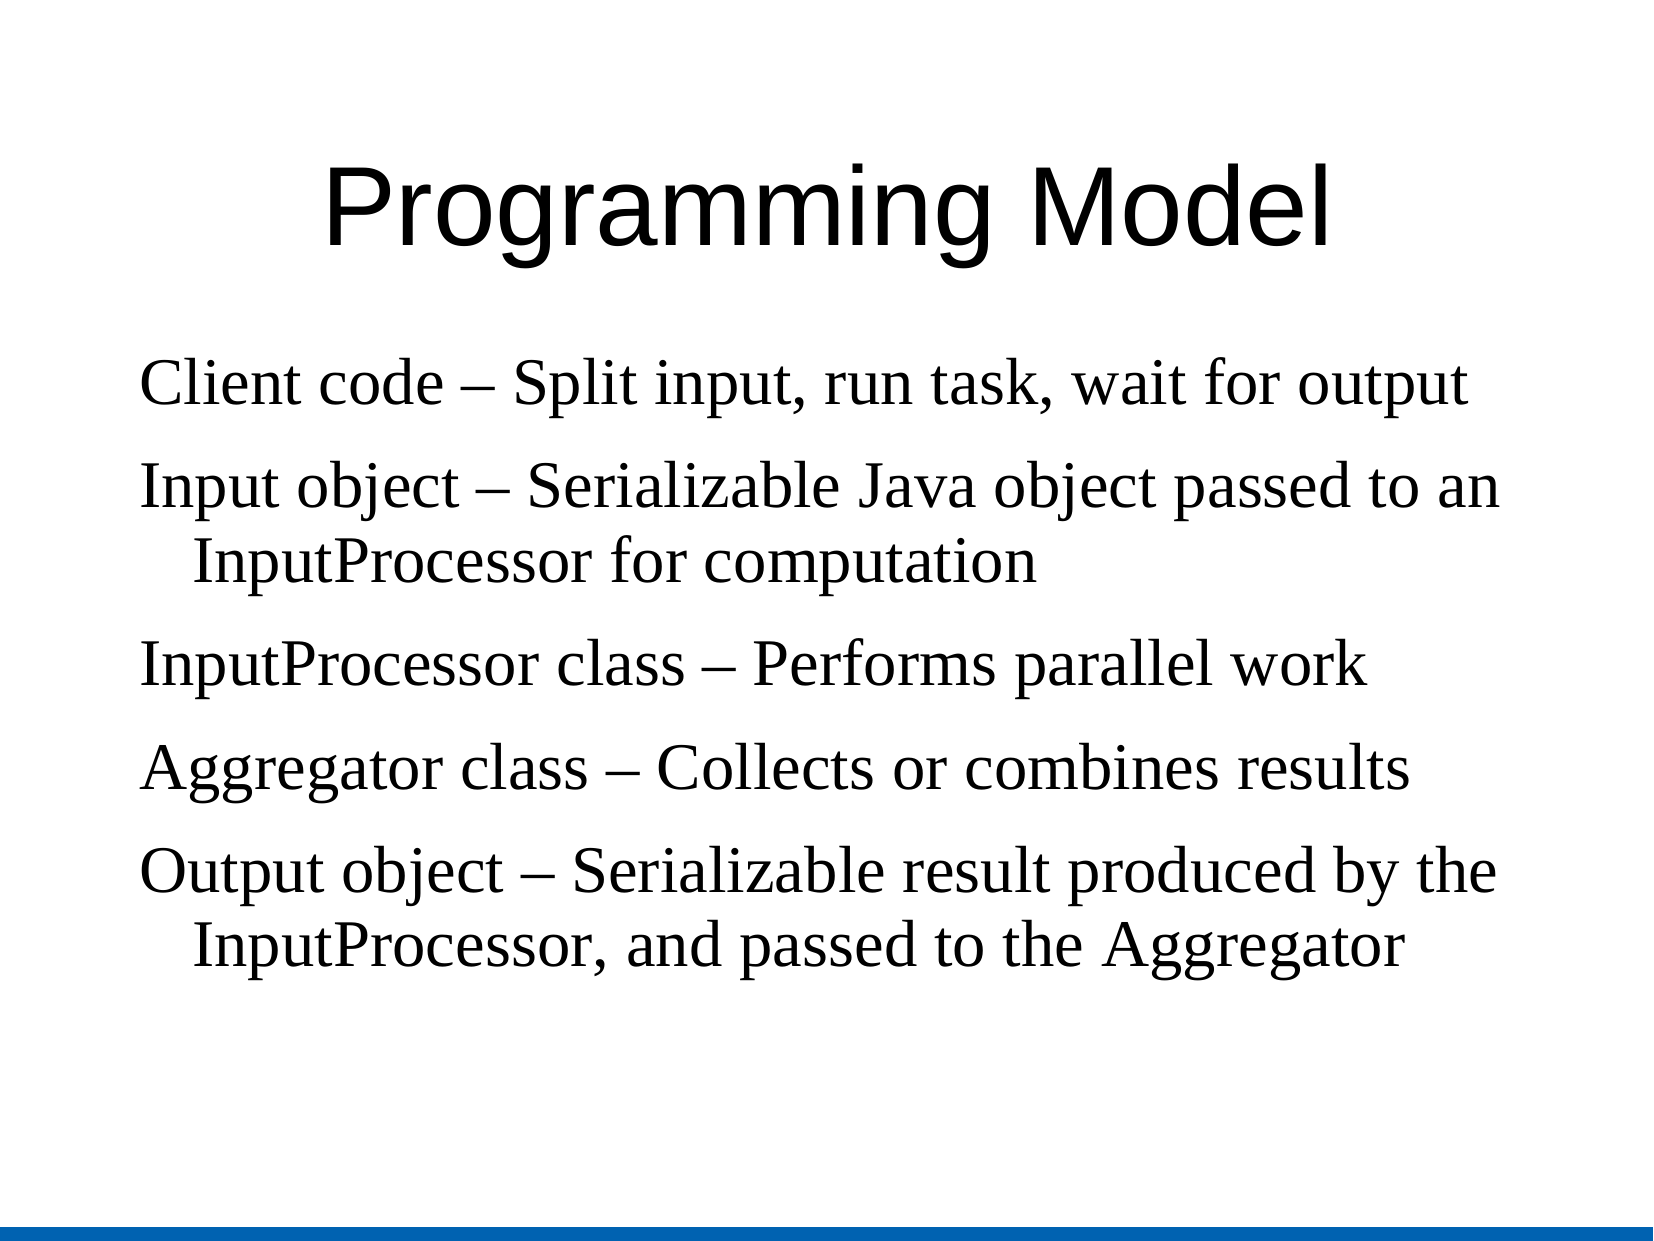

# Programming Model
Client code – Split input, run task, wait for output
Input object – Serializable Java object passed to an InputProcessor for computation
InputProcessor class – Performs parallel work
Aggregator class – Collects or combines results
Output object – Serializable result produced by the InputProcessor, and passed to the Aggregator